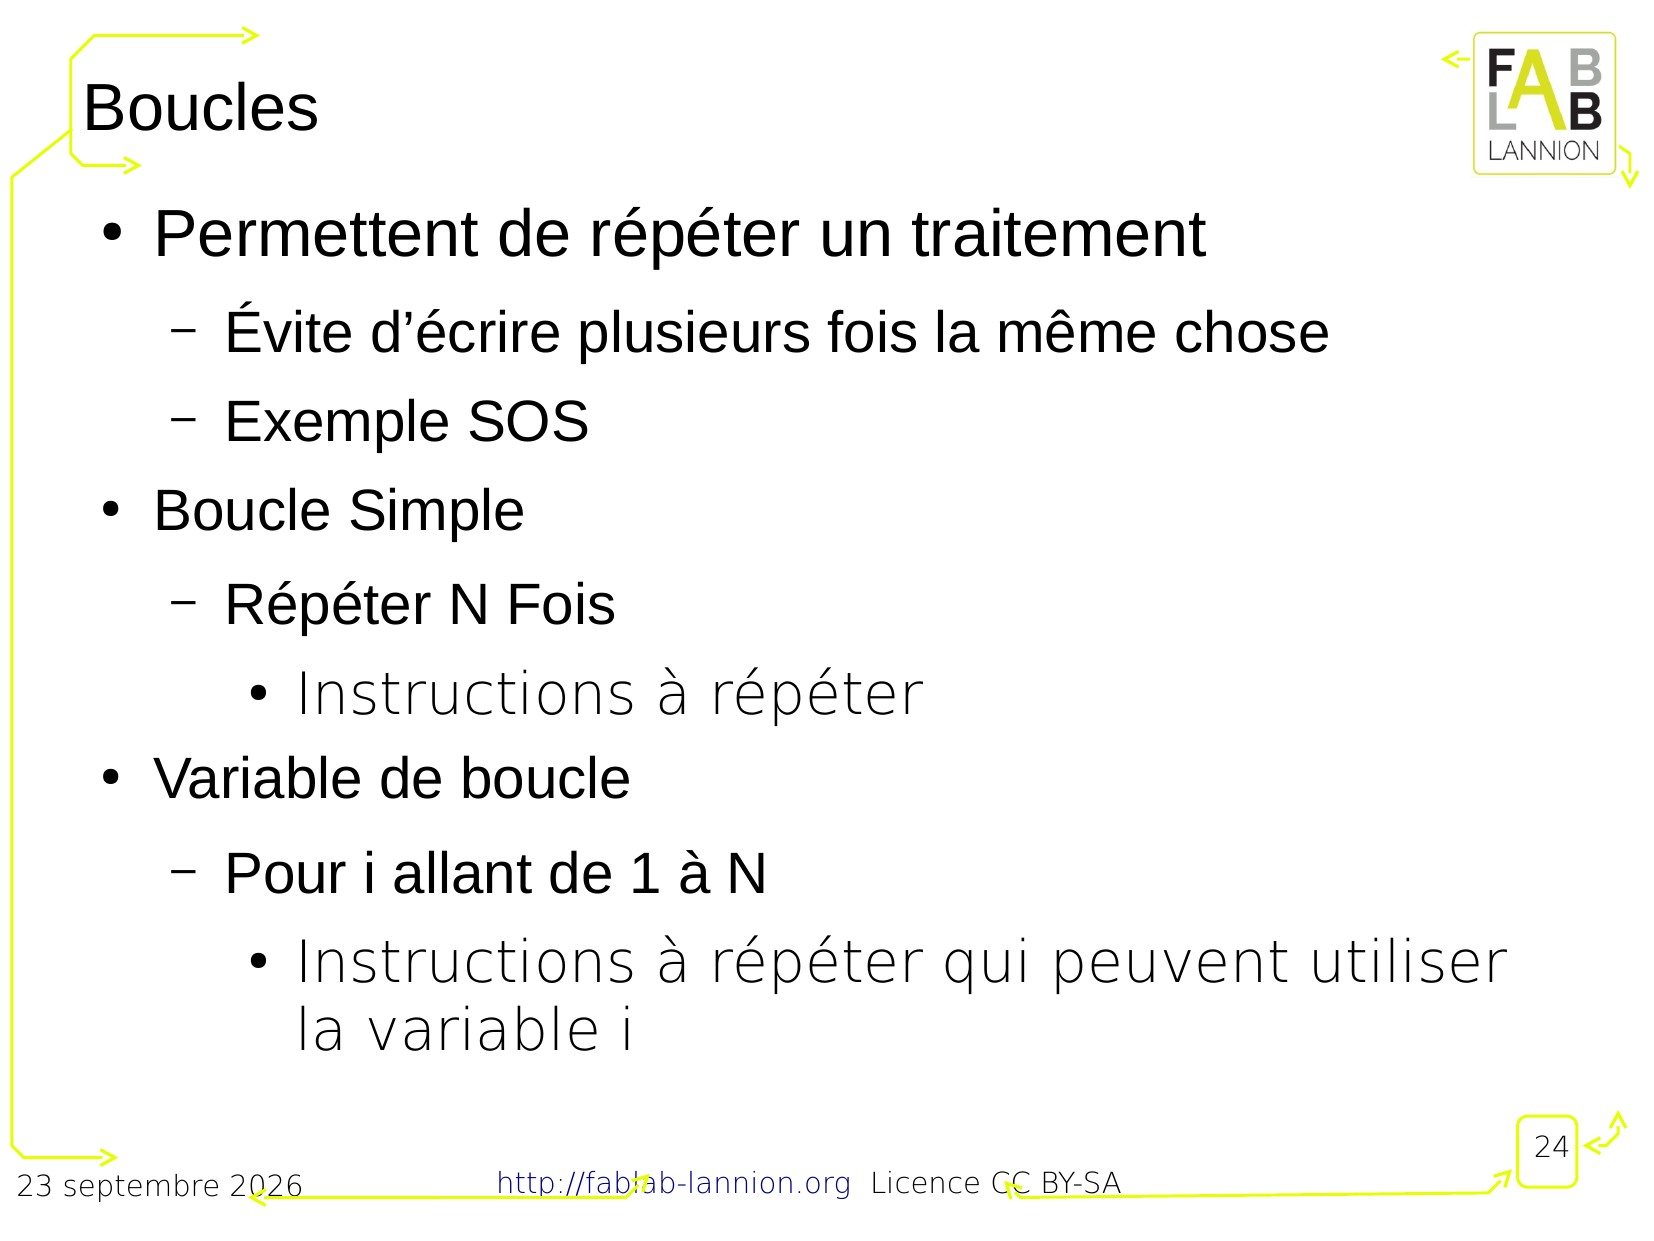

# Boucles
Permettent de répéter un traitement
Évite d’écrire plusieurs fois la même chose
Exemple SOS
Boucle Simple
Répéter N Fois
Instructions à répéter
Variable de boucle
Pour i allant de 1 à N
Instructions à répéter qui peuvent utiliser la variable i
24